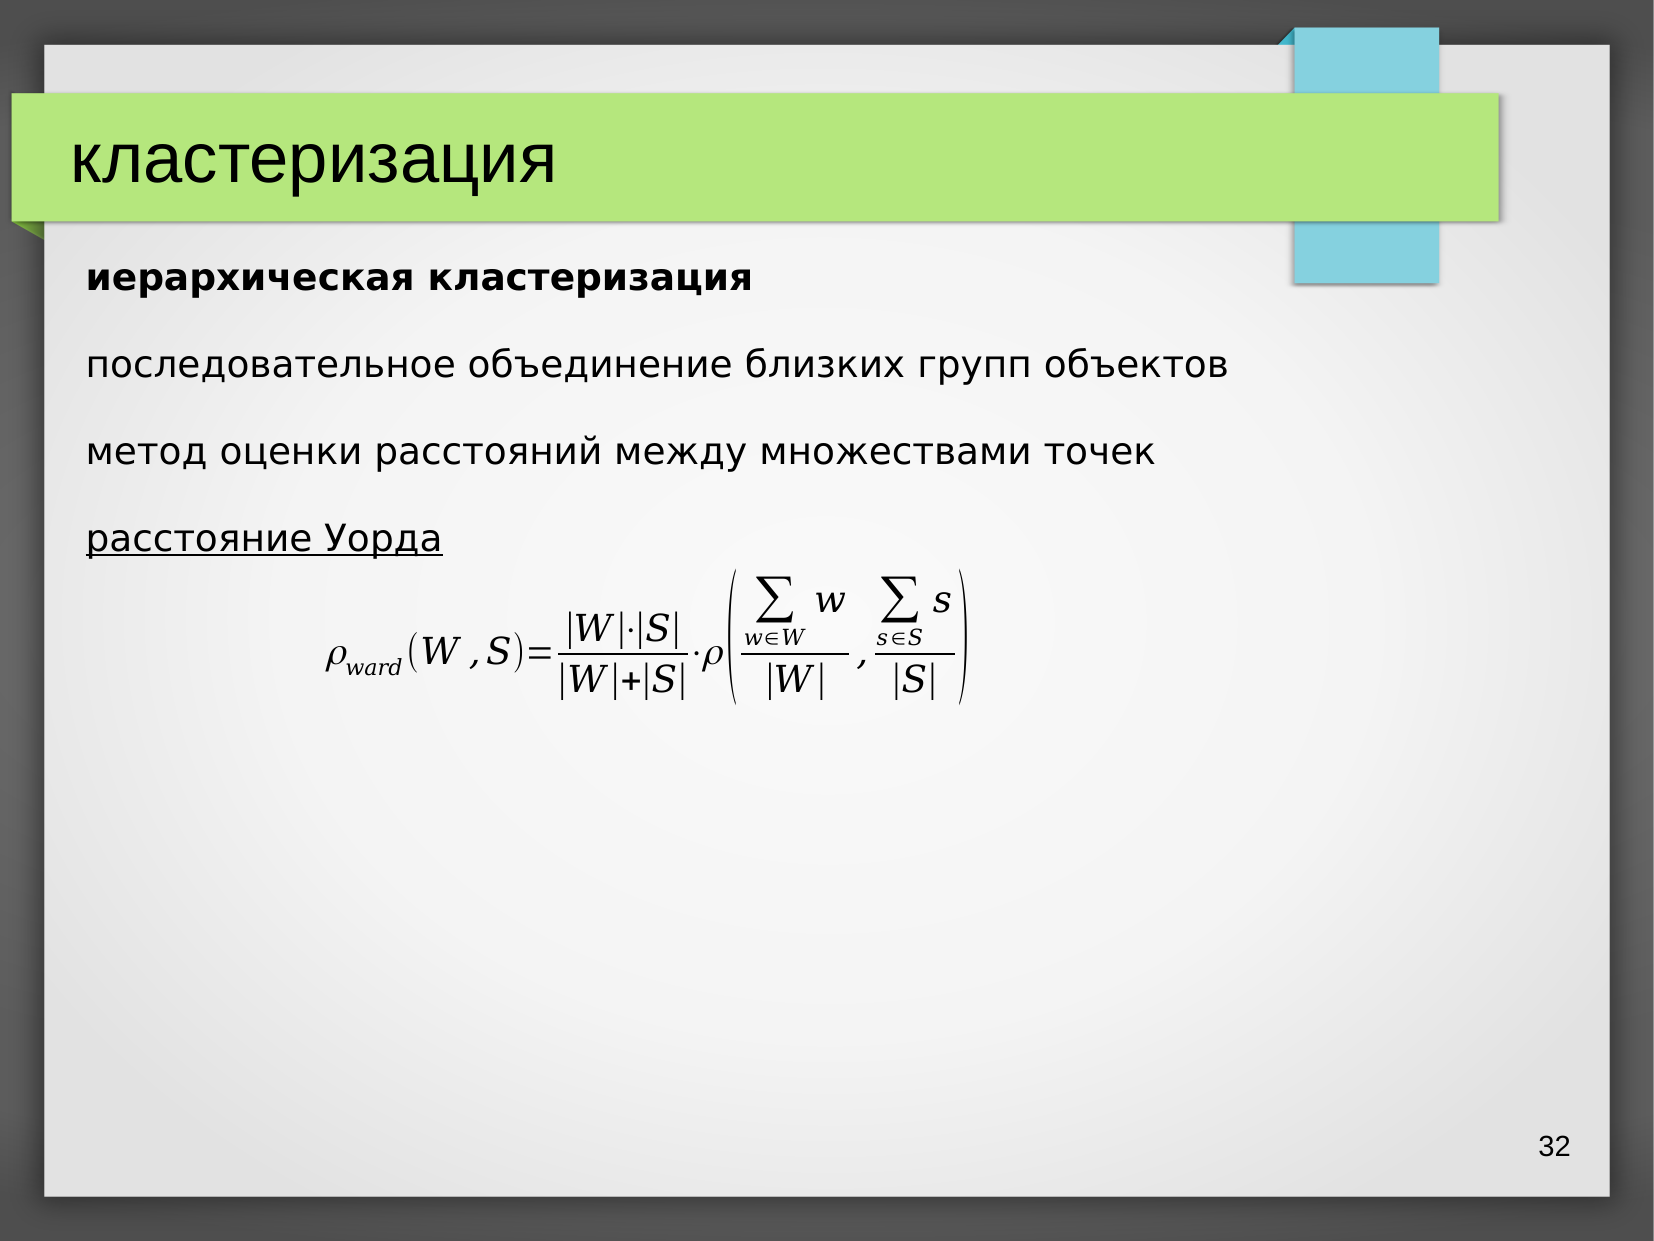

# кластеризация
иерархическая кластеризация
последовательное объединение близких групп объектов
метод оценки расстояний между множествами точек
расстояние Уорда
32